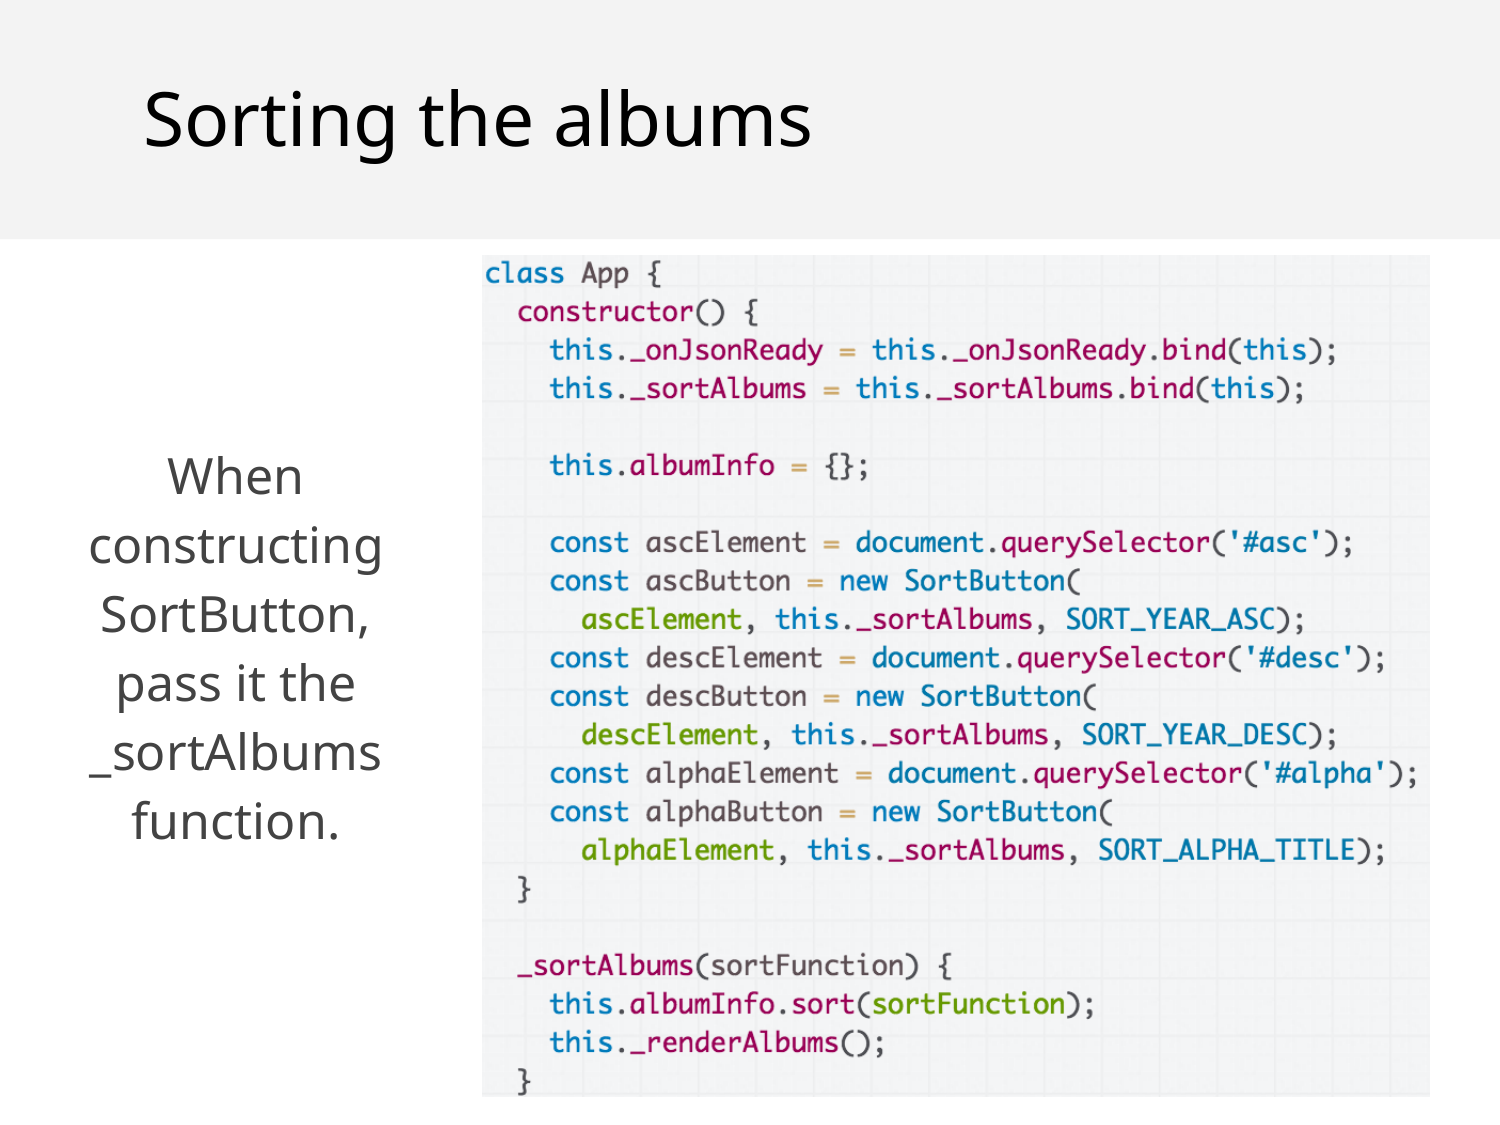

# Sorting the albums
When constructing SortButton, pass it the _sortAlbums function.